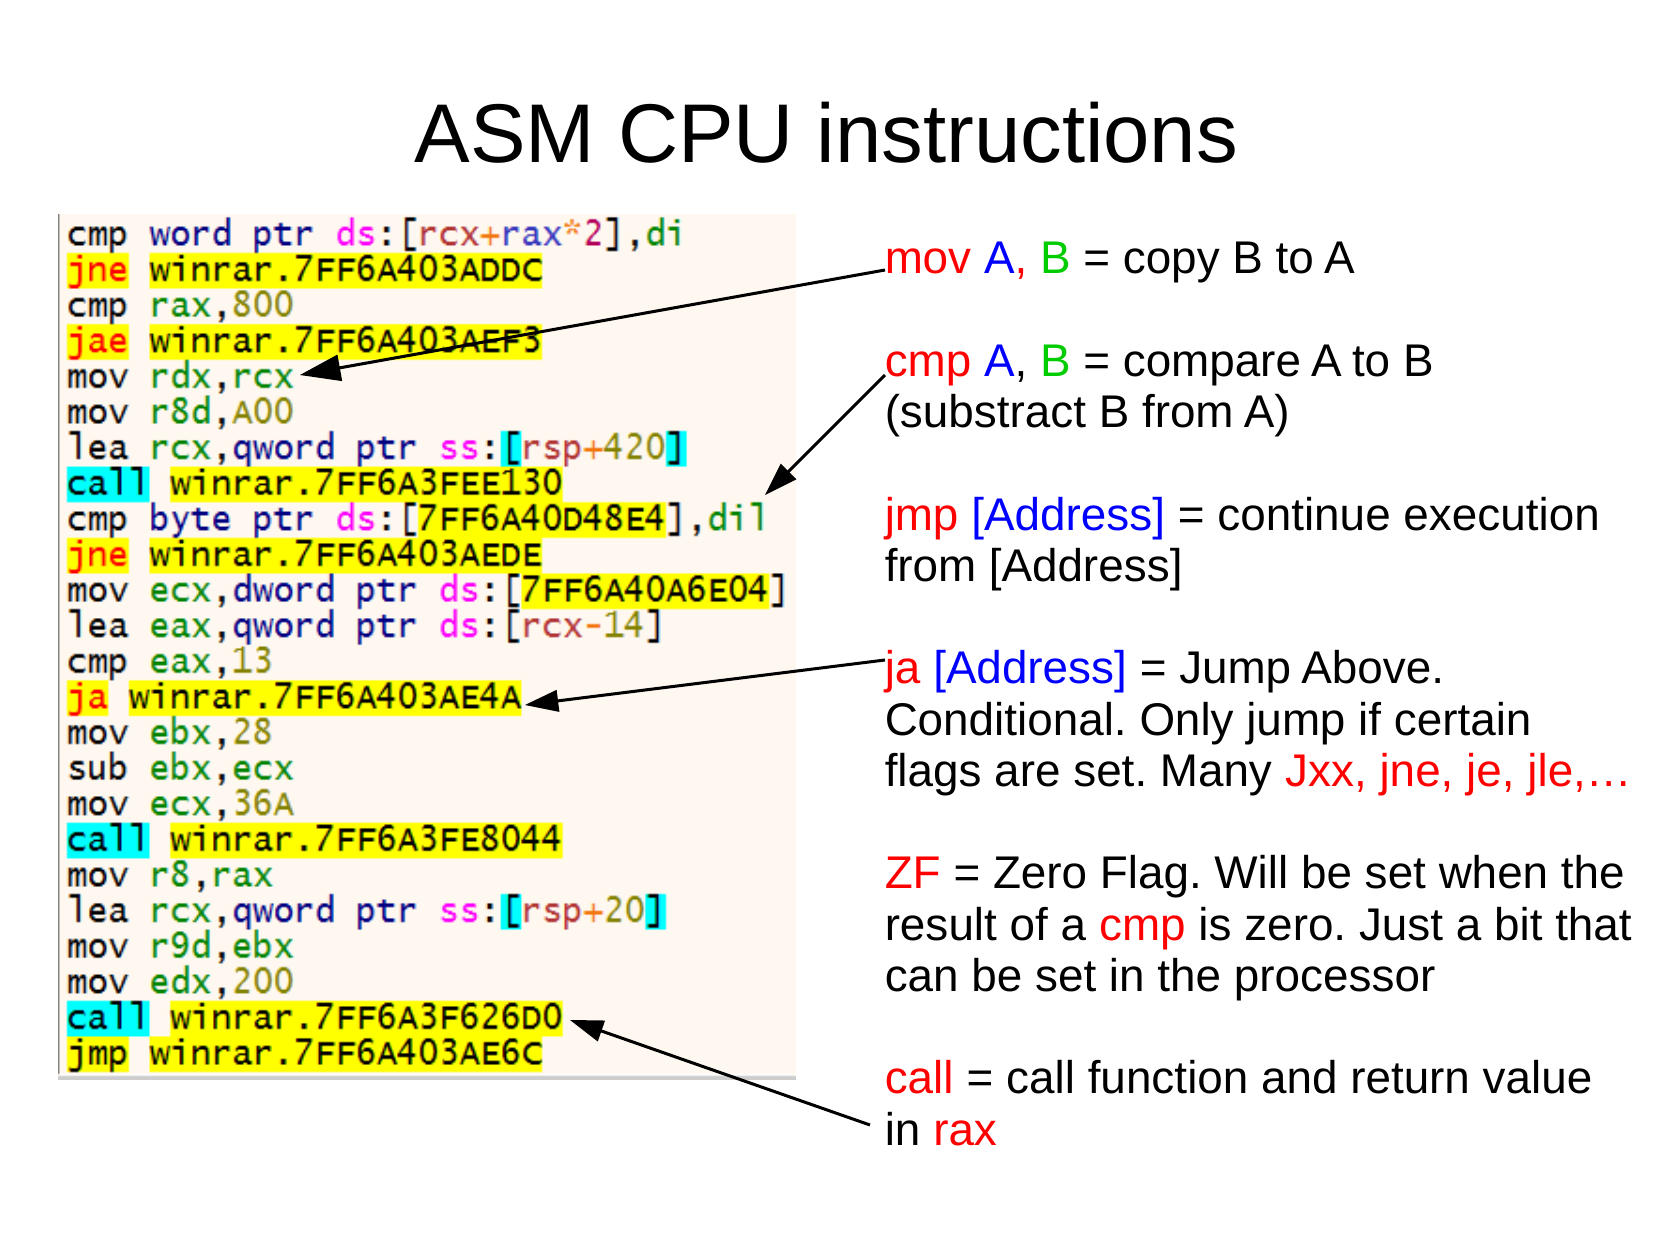

# ASM CPU instructions
mov A, B = copy B to A
cmp A, B = compare A to B (substract B from A)
jmp [Address] = continue execution from [Address]
ja [Address] = Jump Above. Conditional. Only jump if certain flags are set. Many Jxx, jne, je, jle,…
ZF = Zero Flag. Will be set when the result of a cmp is zero. Just a bit that can be set in the processor
call = call function and return value in rax